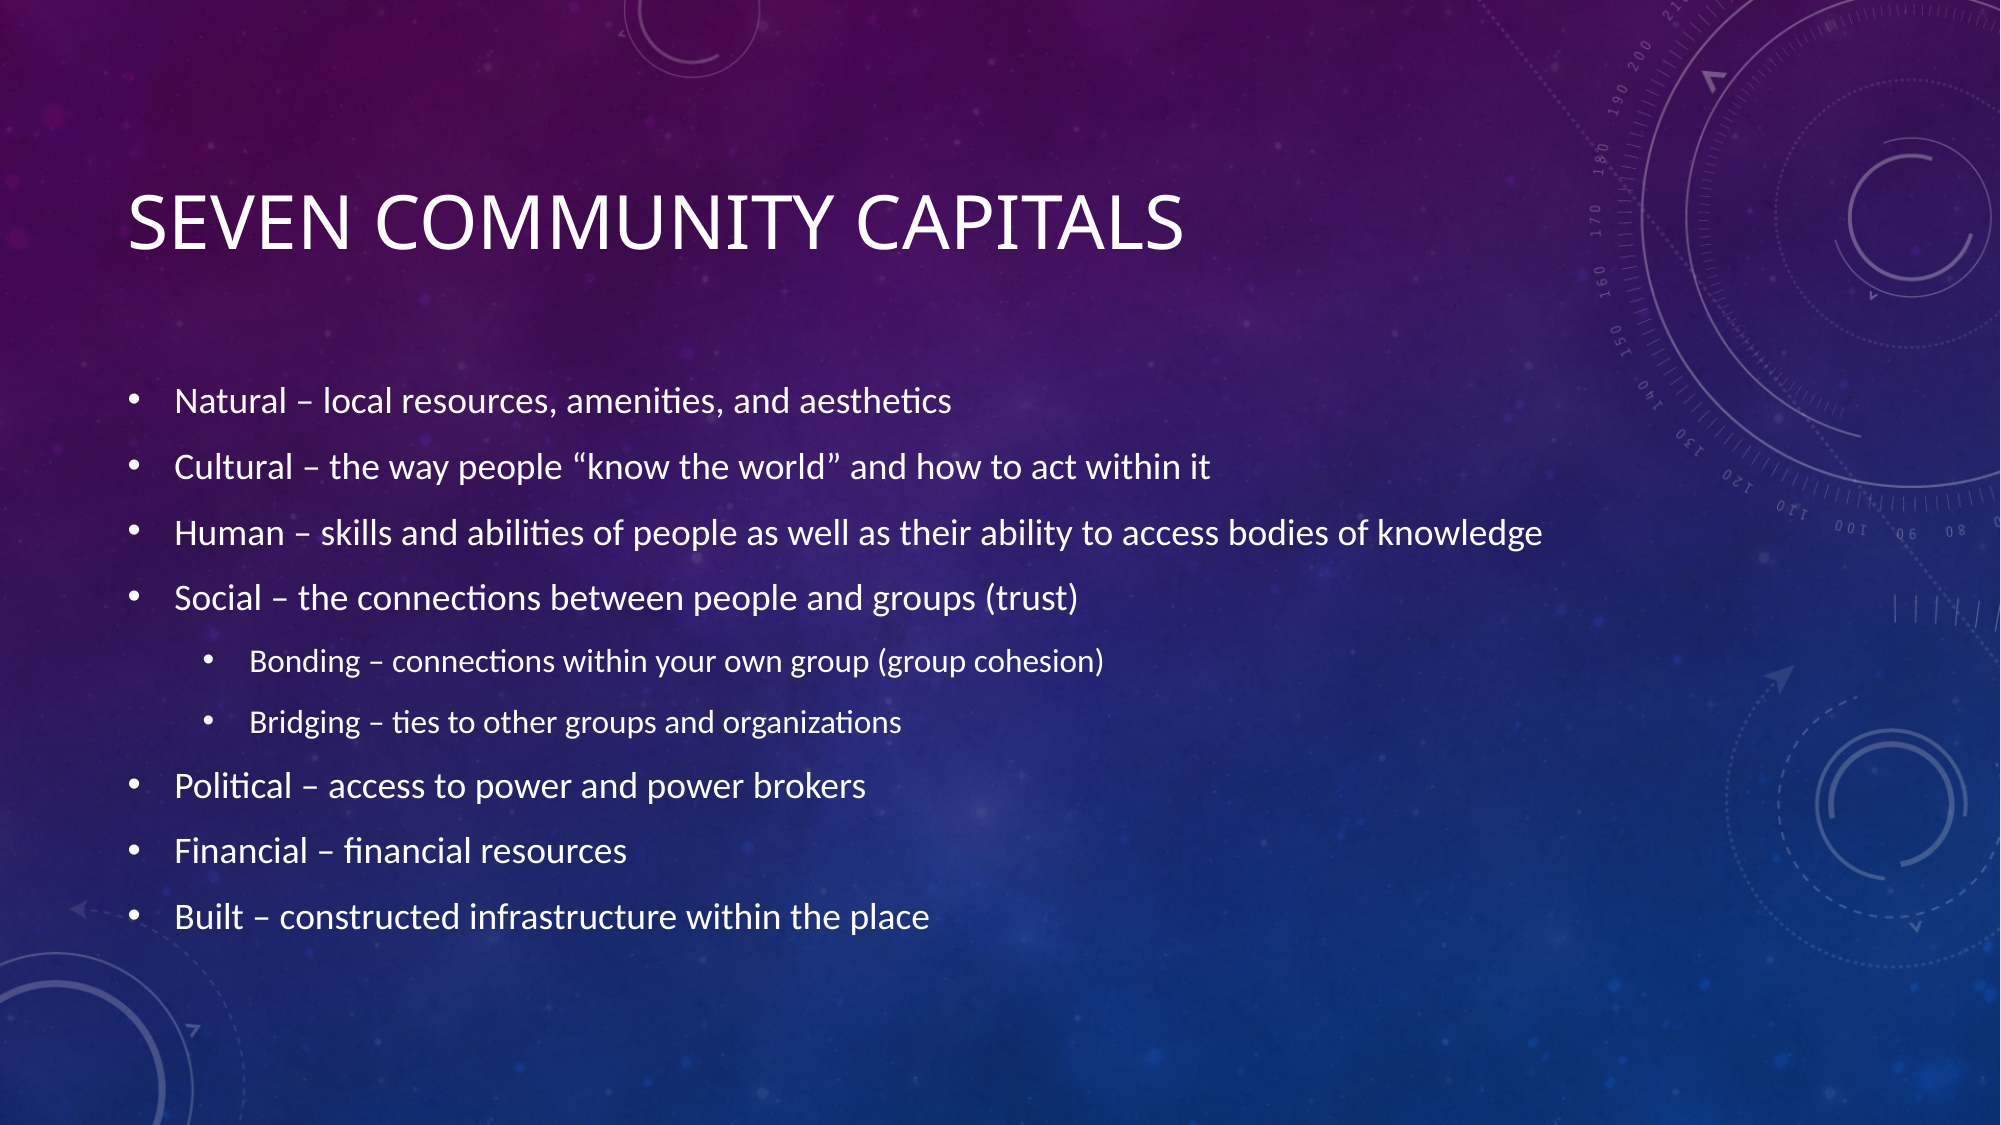

# Seven community capitals
Natural – local resources, amenities, and aesthetics
Cultural – the way people “know the world” and how to act within it
Human – skills and abilities of people as well as their ability to access bodies of knowledge
Social – the connections between people and groups (trust)
Bonding – connections within your own group (group cohesion)
Bridging – ties to other groups and organizations
Political – access to power and power brokers
Financial – financial resources
Built – constructed infrastructure within the place